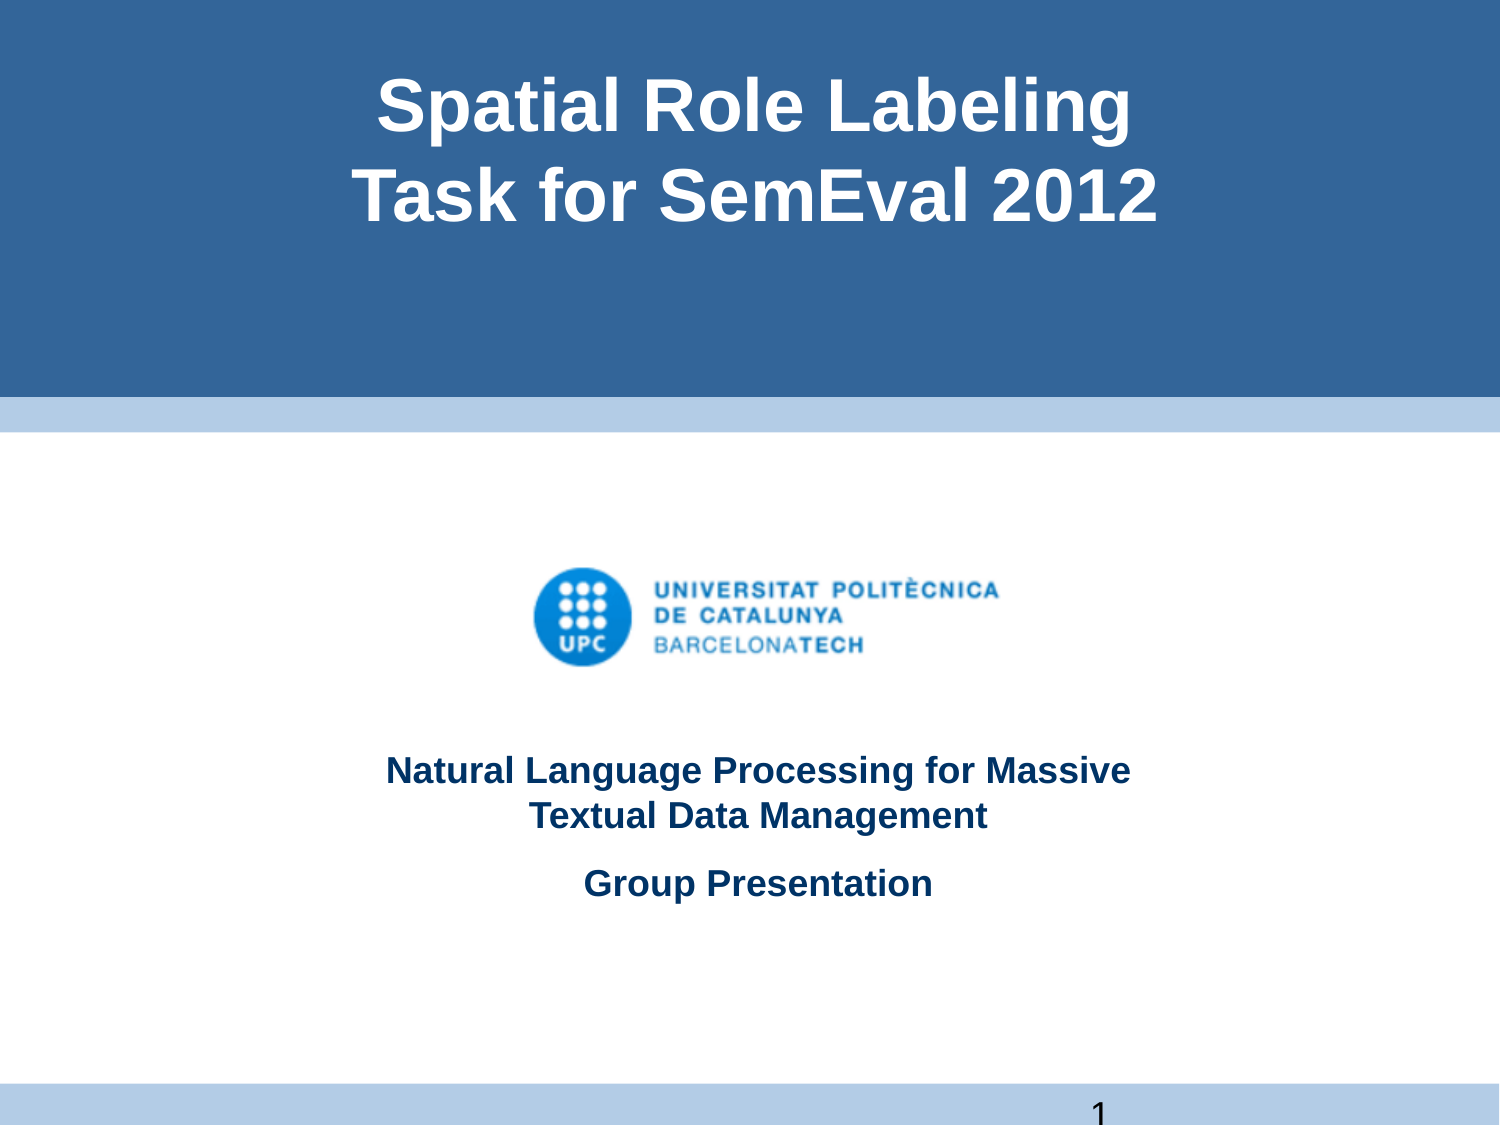

# Spatial Role Labeling Task for SemEval 2012
Natural Language Processing for Massive Textual Data Management
Group Presentation